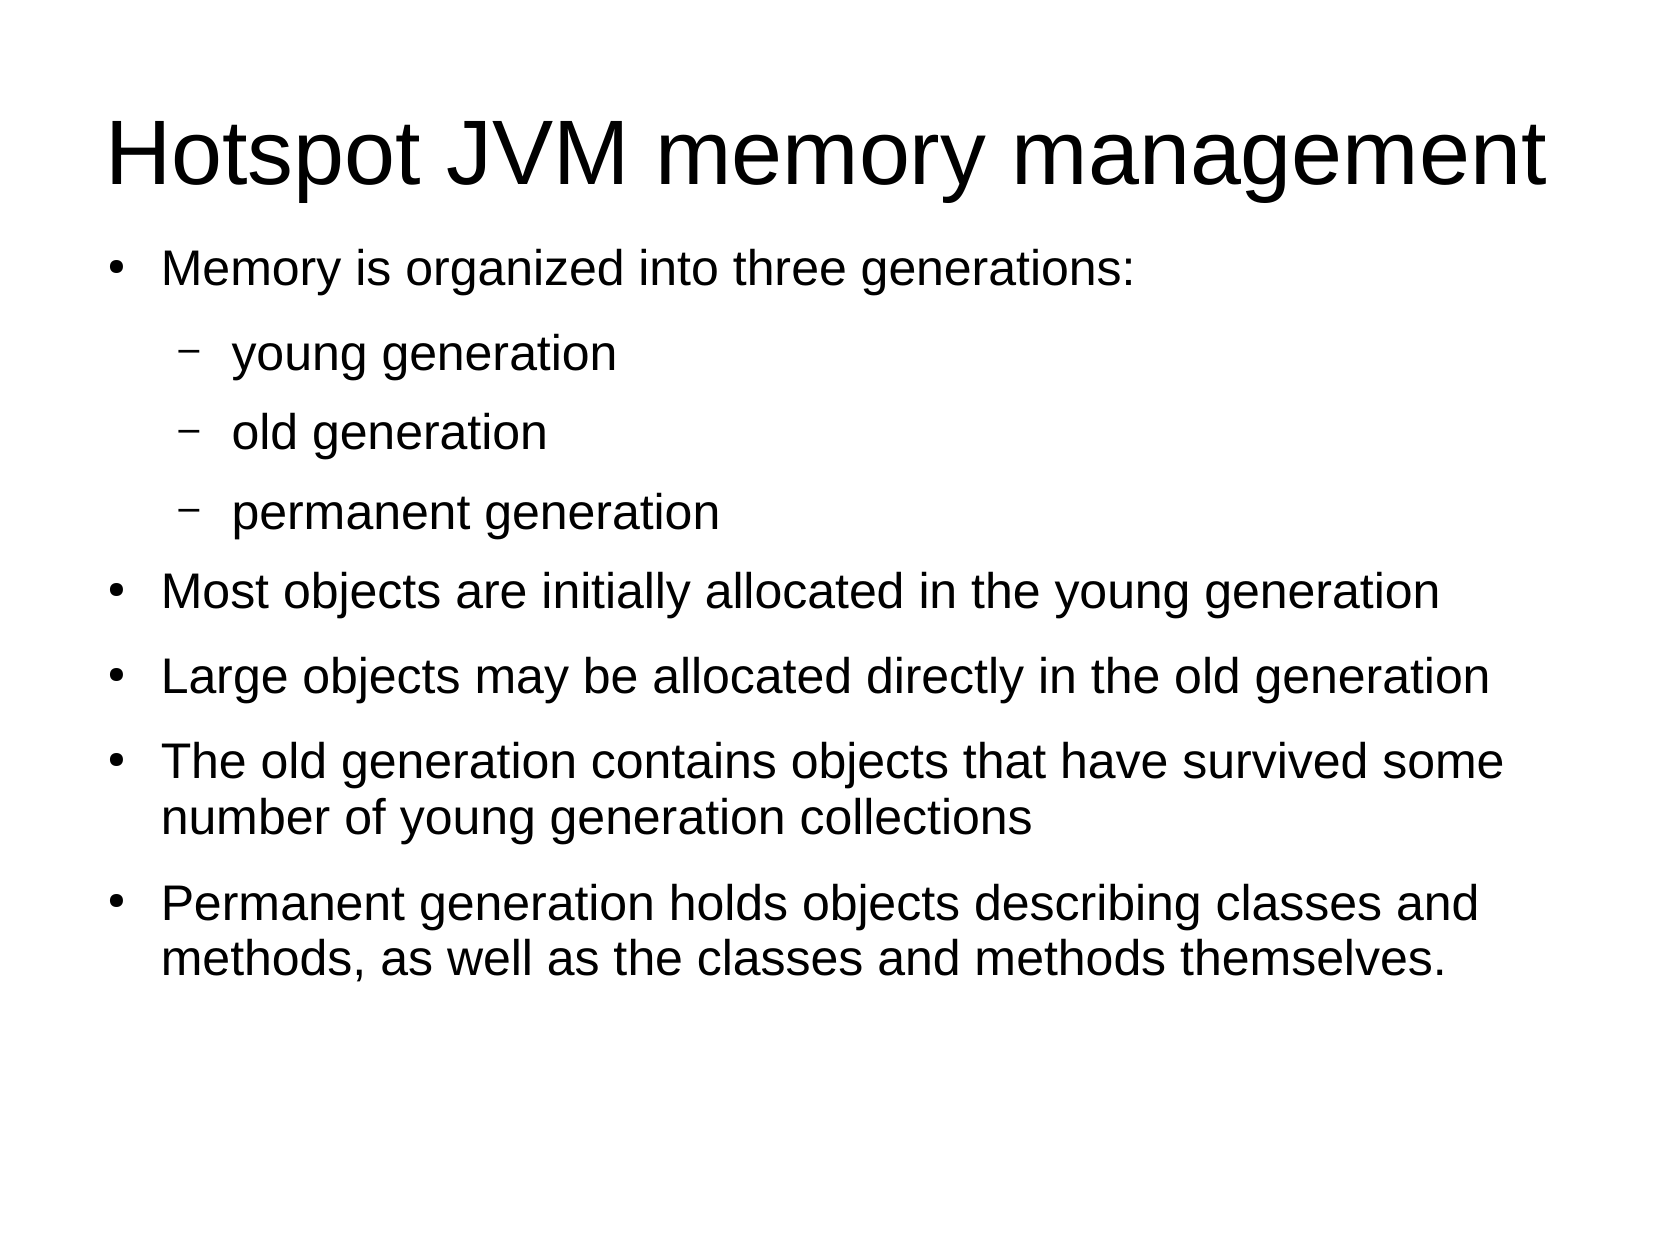

# Hotspot JVM memory management
Memory is organized into three generations:
young generation
old generation
permanent generation
Most objects are initially allocated in the young generation
Large objects may be allocated directly in the old generation
The old generation contains objects that have survived some number of young generation collections
Permanent generation holds objects describing classes and methods, as well as the classes and methods themselves.